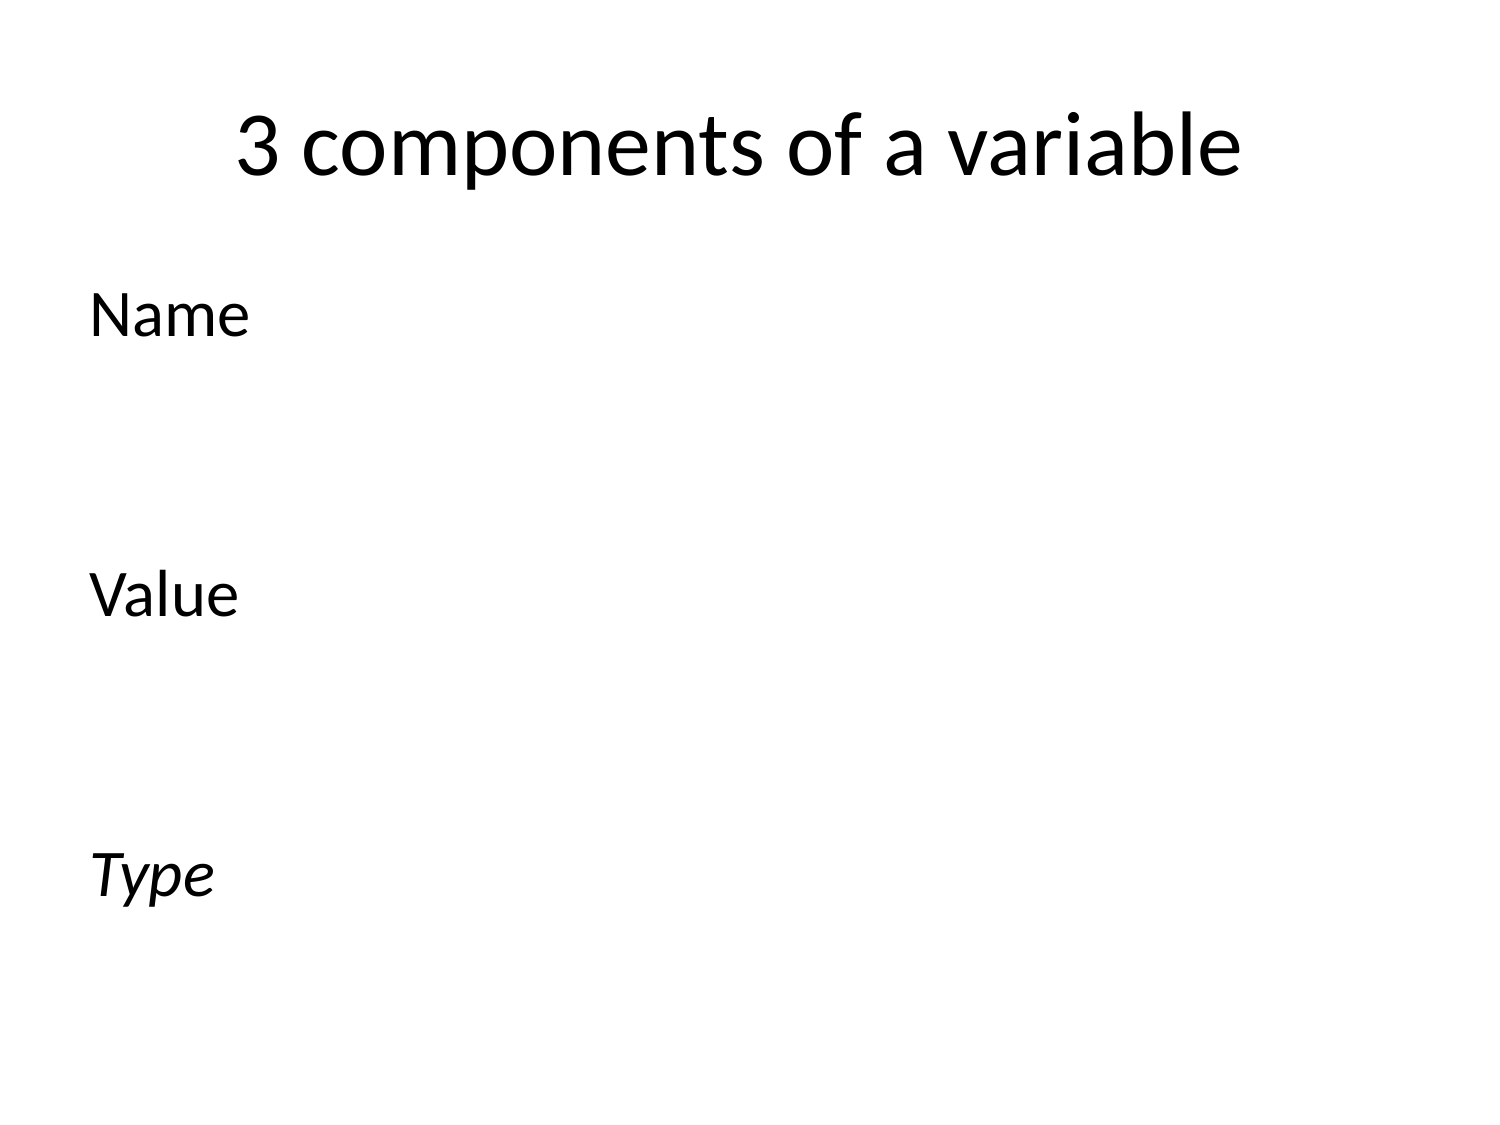

# 3 components of a variable
Name
Value
Type